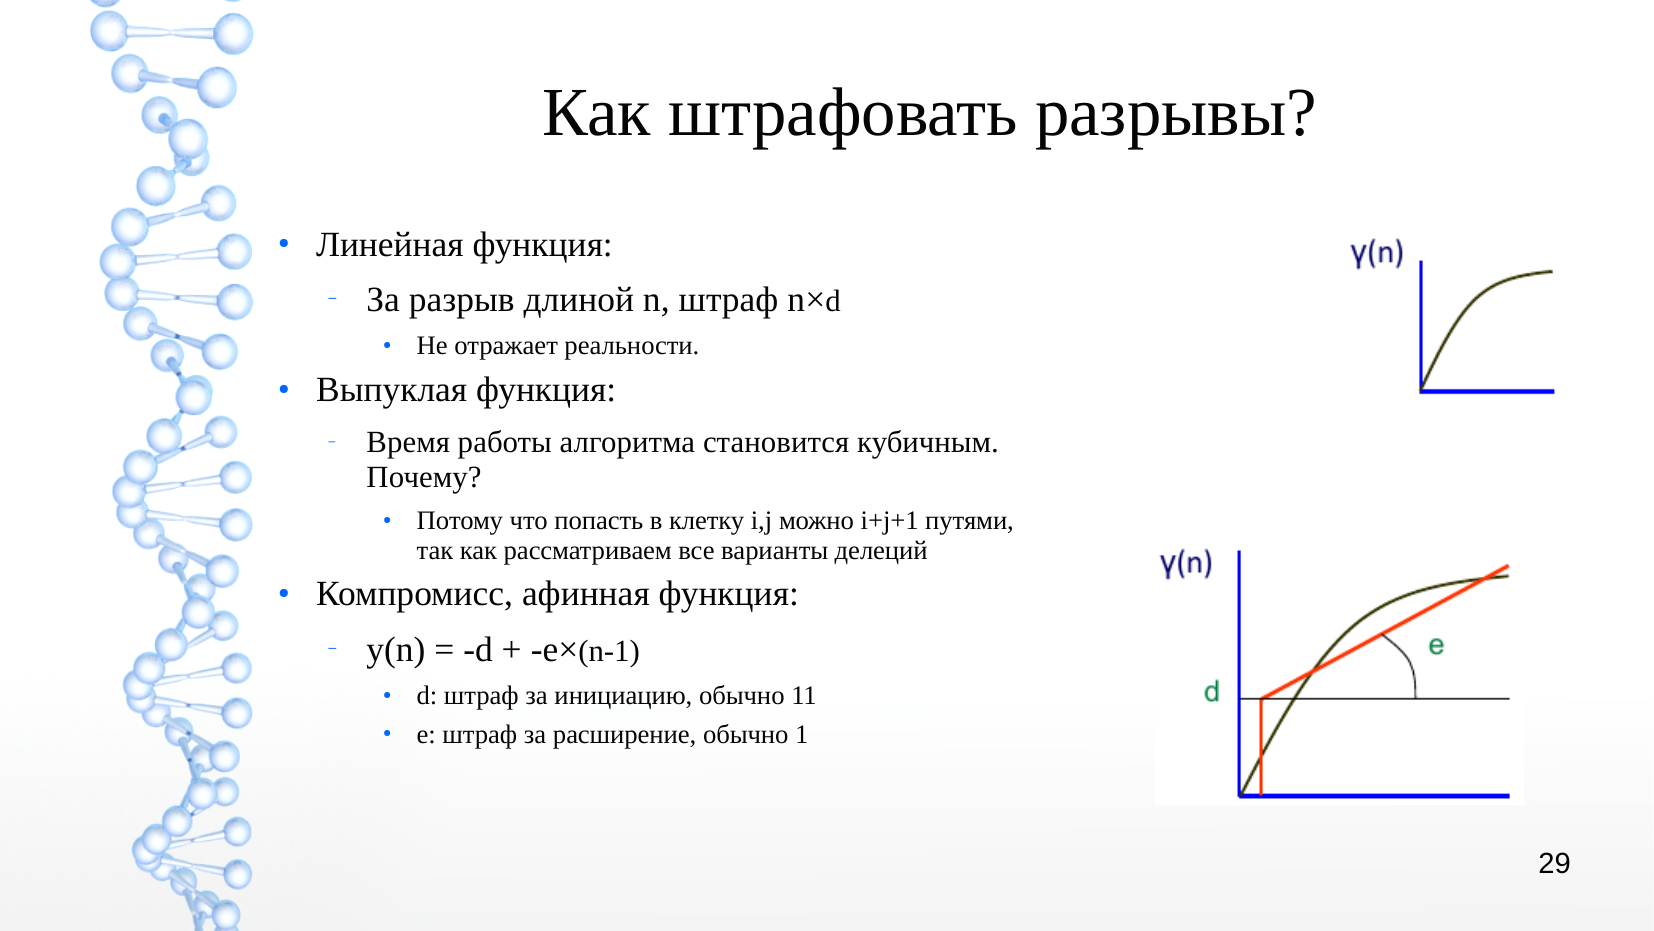

# Как штрафовать разрывы?
Линейная функция:
За разрыв длиной n, штраф n×d
Не отражает реальности.
Выпуклая функция:
Время работы алгоритма становится кубичным. Почему?
Потому что попасть в клетку i,j можно i+j+1 путями, так как рассматриваем все варианты делеций
Компромисс, афинная функция:
y(n) = -d + -e×(n-1)
d: штраф за инициацию, обычно 11
e: штраф за расширение, обычно 1
29